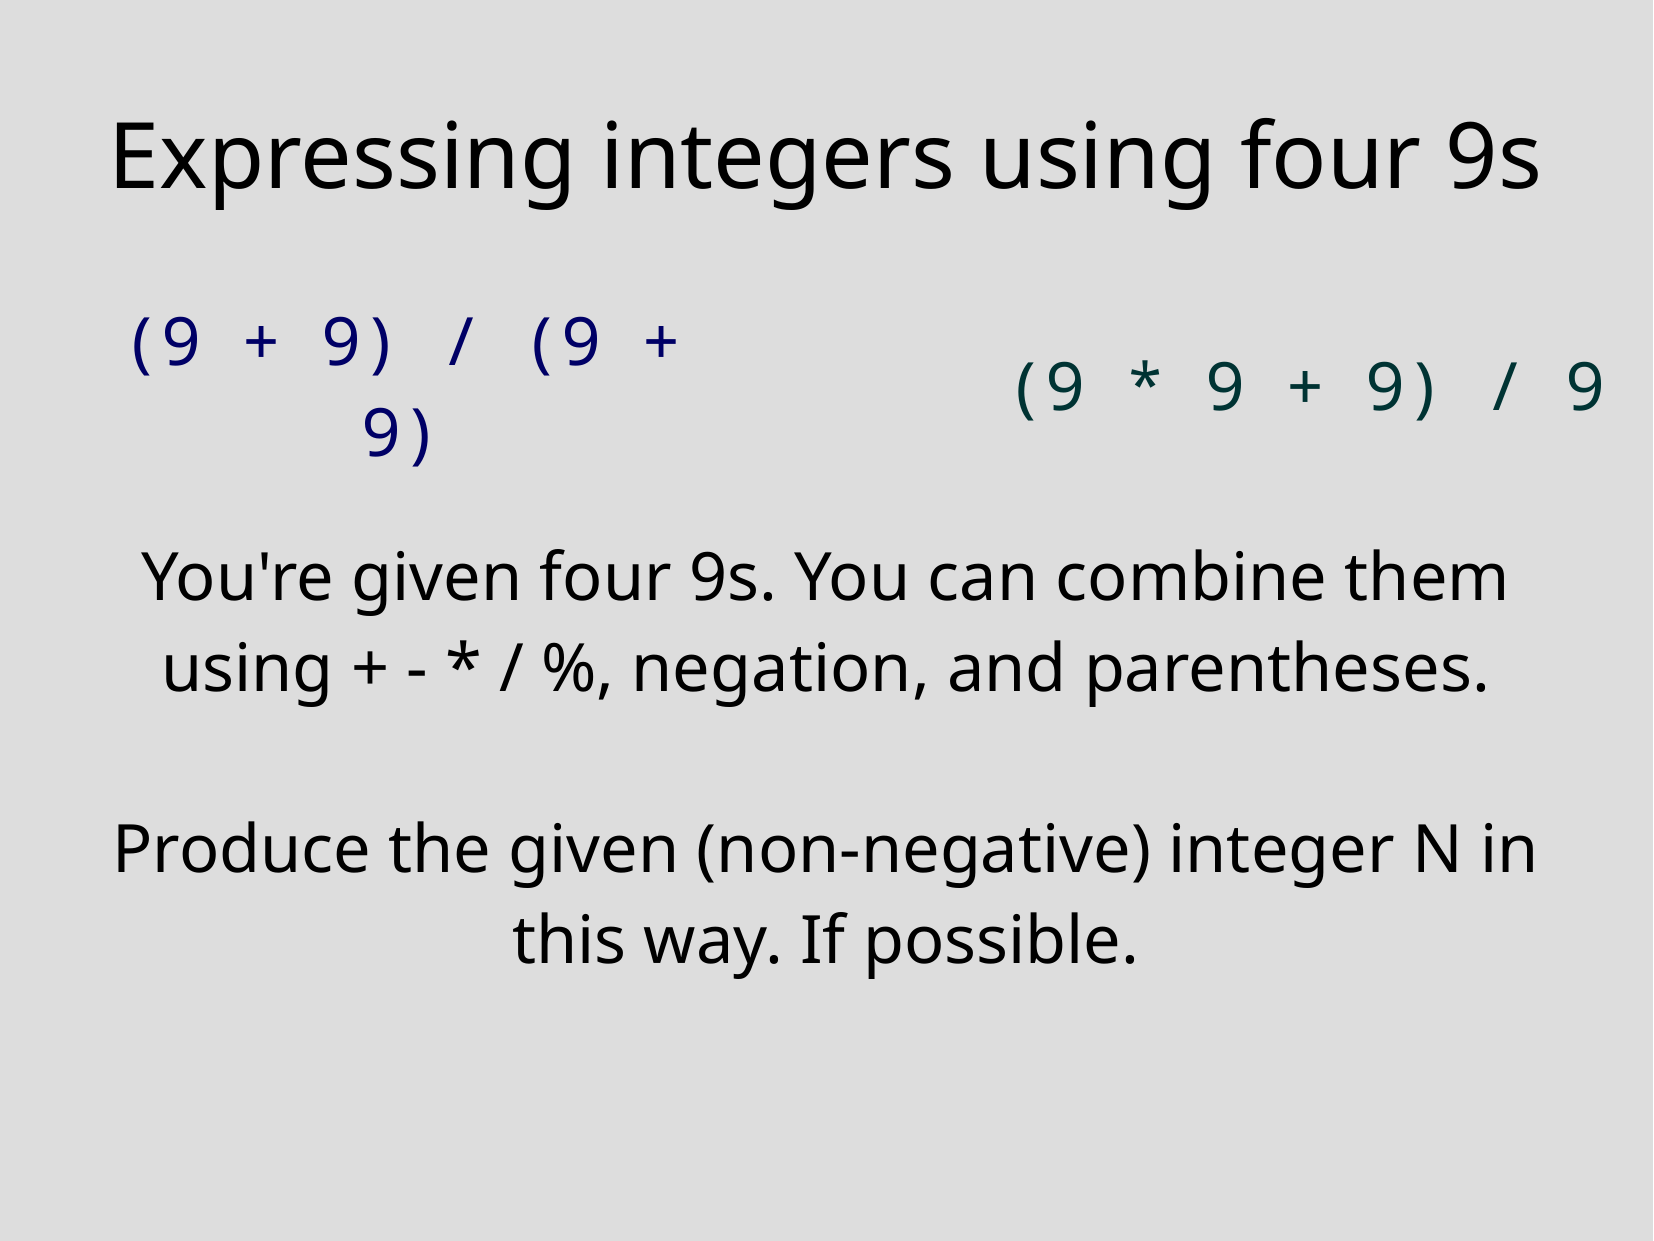

# Expressing integers using four 9s
(9 + 9) / (9 + 9)
(9 * 9 + 9) / 9
You're given four 9s. You can combine them using + - * / %, negation, and parentheses.
Produce the given (non-negative) integer N in this way. If possible.